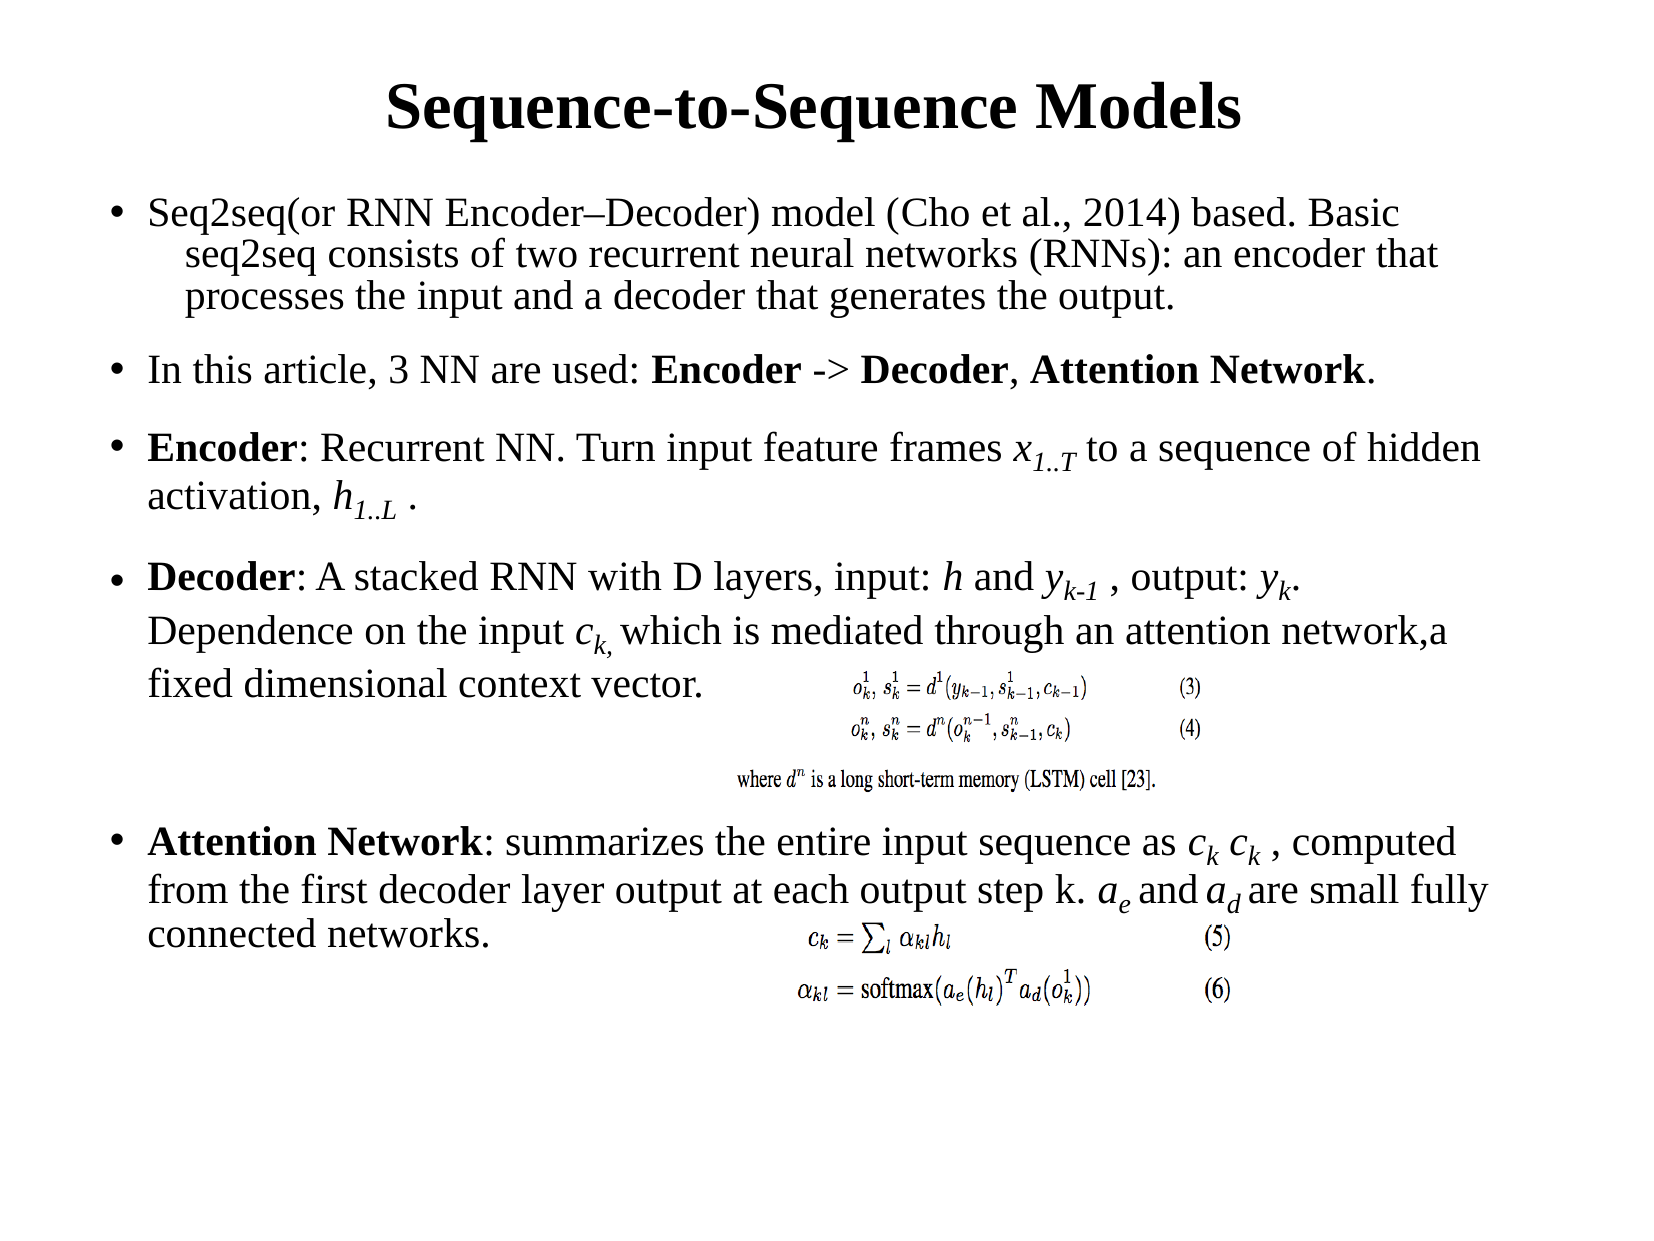

# Sequence-to-Sequence Models
Seq2seq(or RNN Encoder–Decoder) model (Cho et al., 2014) based. Basic seq2seq consists of two recurrent neural networks (RNNs): an encoder that processes the input and a decoder that generates the output.
In this article, 3 NN are used: Encoder -> Decoder, Attention Network.
Encoder: Recurrent NN. Turn input feature frames x1..T to a sequence of hidden activation, h1..L .
Decoder: A stacked RNN with D layers, input: h and yk-1 , output: yk. Dependence on the input ck, which is mediated through an attention network,a fixed dimensional context vector.
Attention Network: summarizes the entire input sequence as ck ck , computed from the first decoder layer output at each output step k. ae and ad are small fully connected networks.